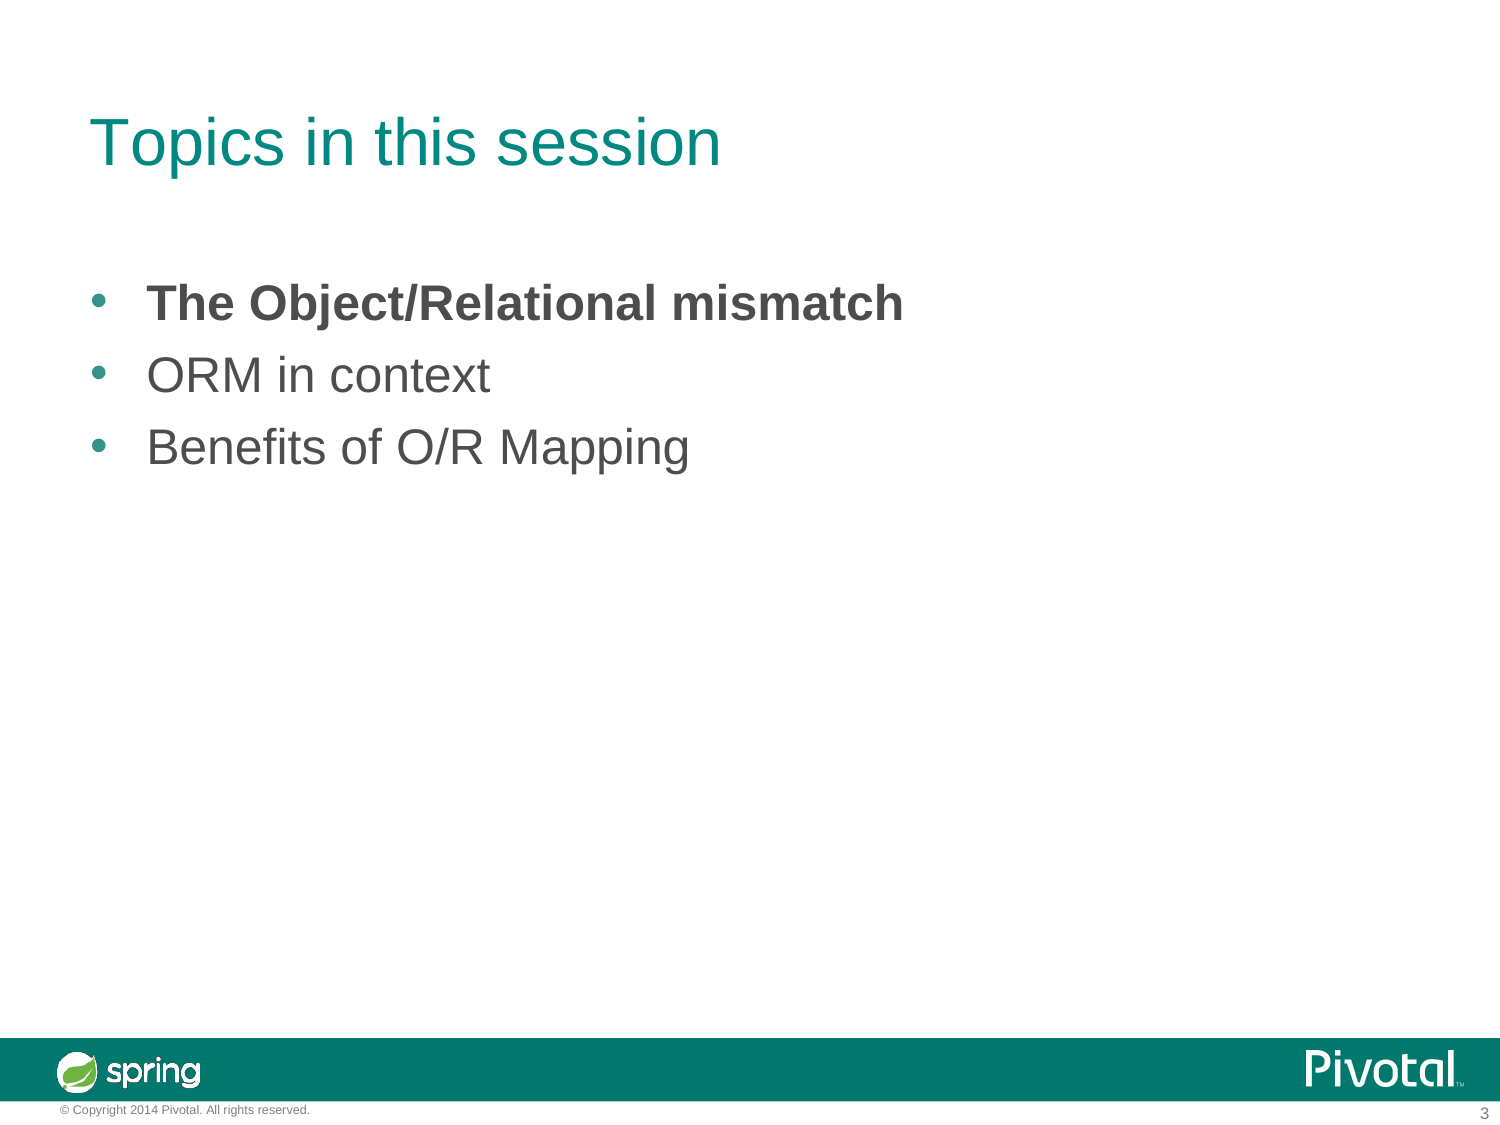

# Topics in this session
The Object/Relational mismatch
ORM in context
Benefits of O/R Mapping